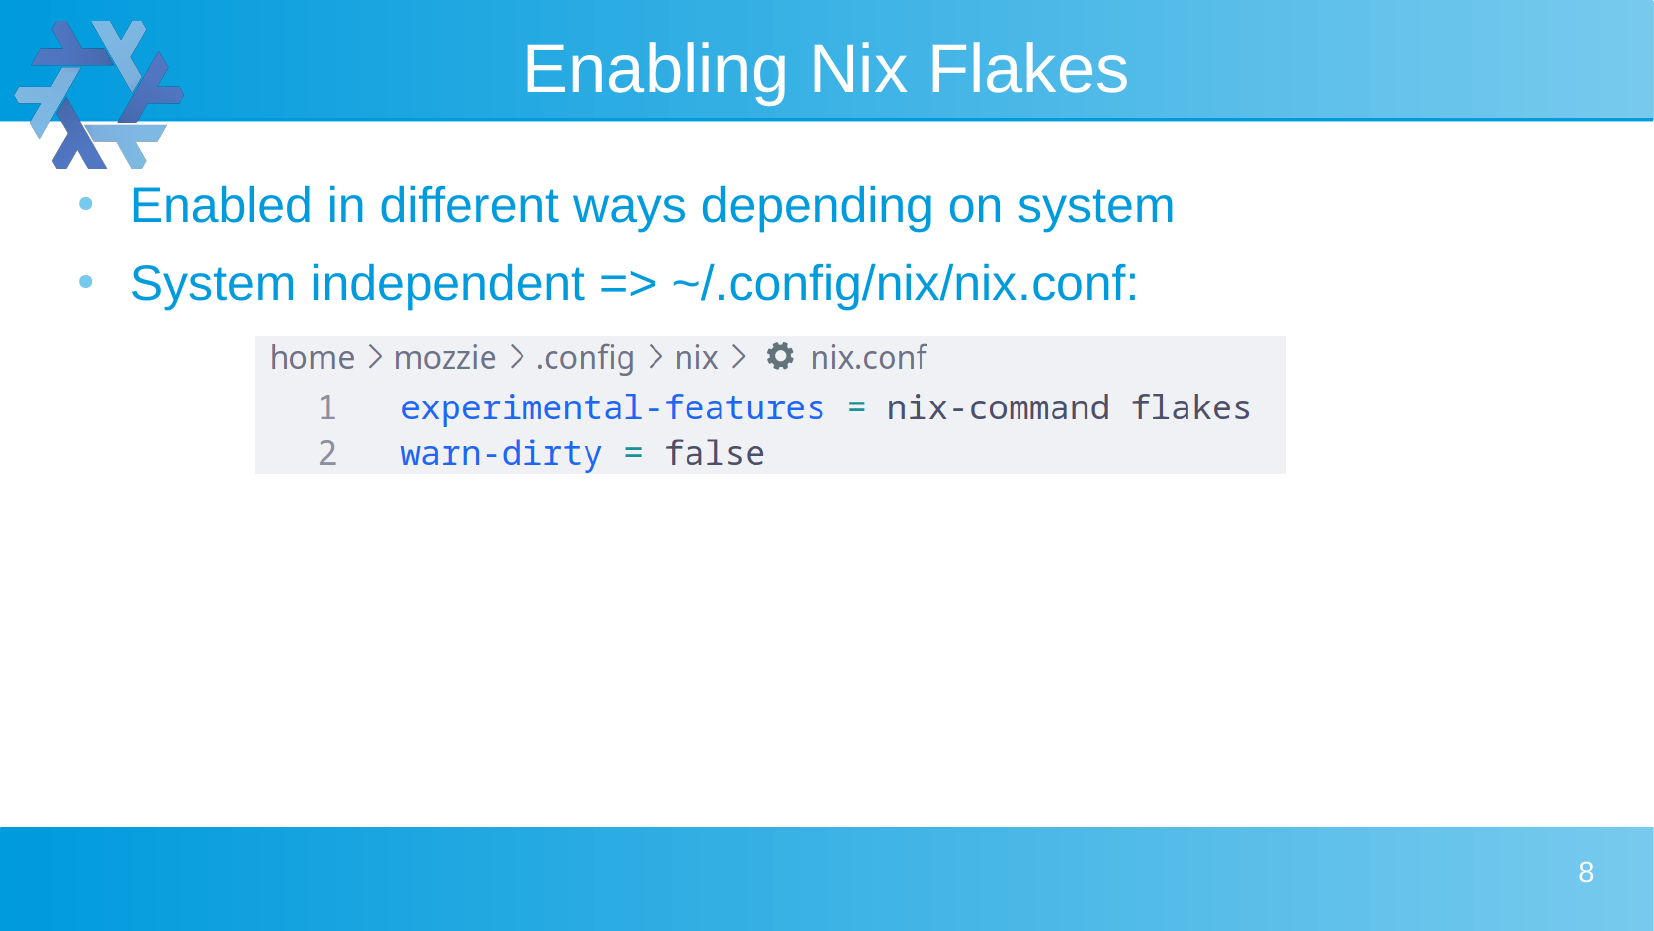

# Enabling Nix Flakes
Enabled in different ways depending on system
System independent => ~/.config/nix/nix.conf:
8